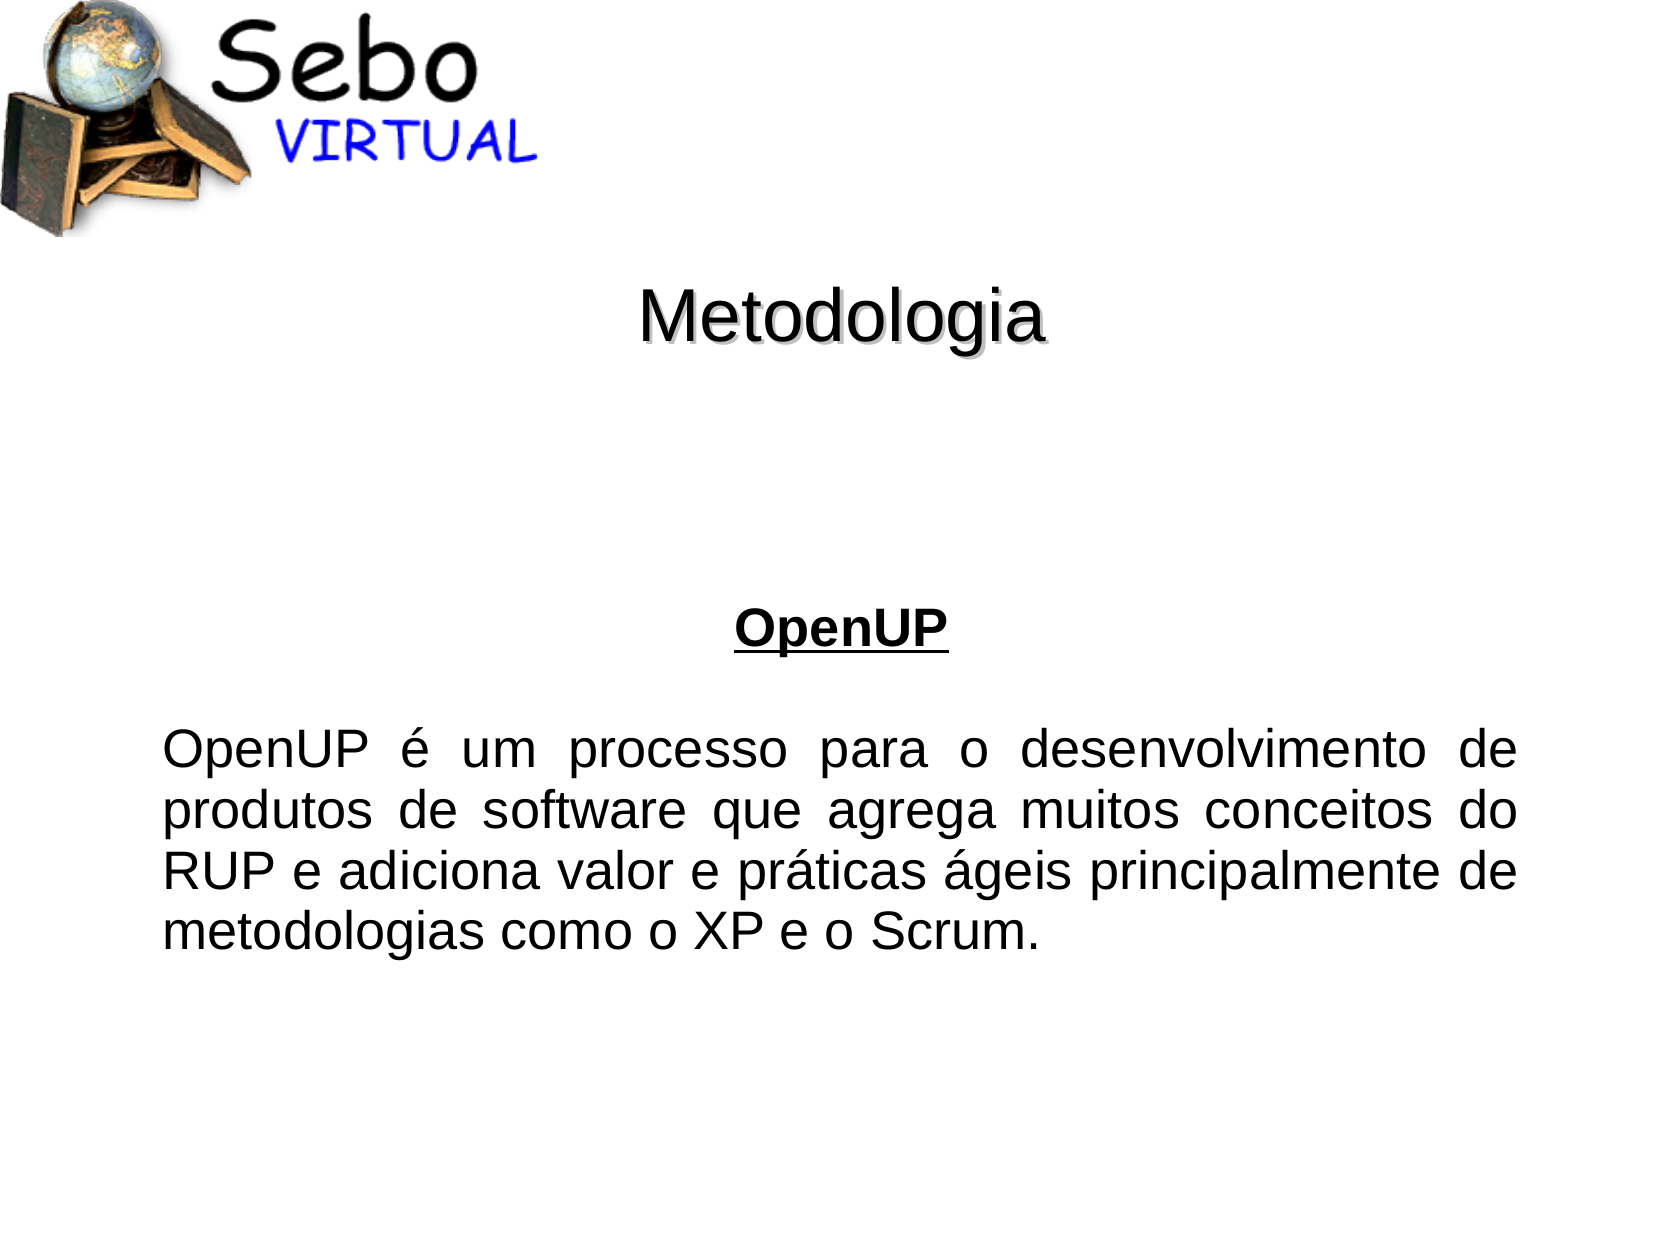

Metodologia
OpenUP
OpenUP é um processo para o desenvolvimento de produtos de software que agrega muitos conceitos do RUP e adiciona valor e práticas ágeis principalmente de metodologias como o XP e o Scrum.